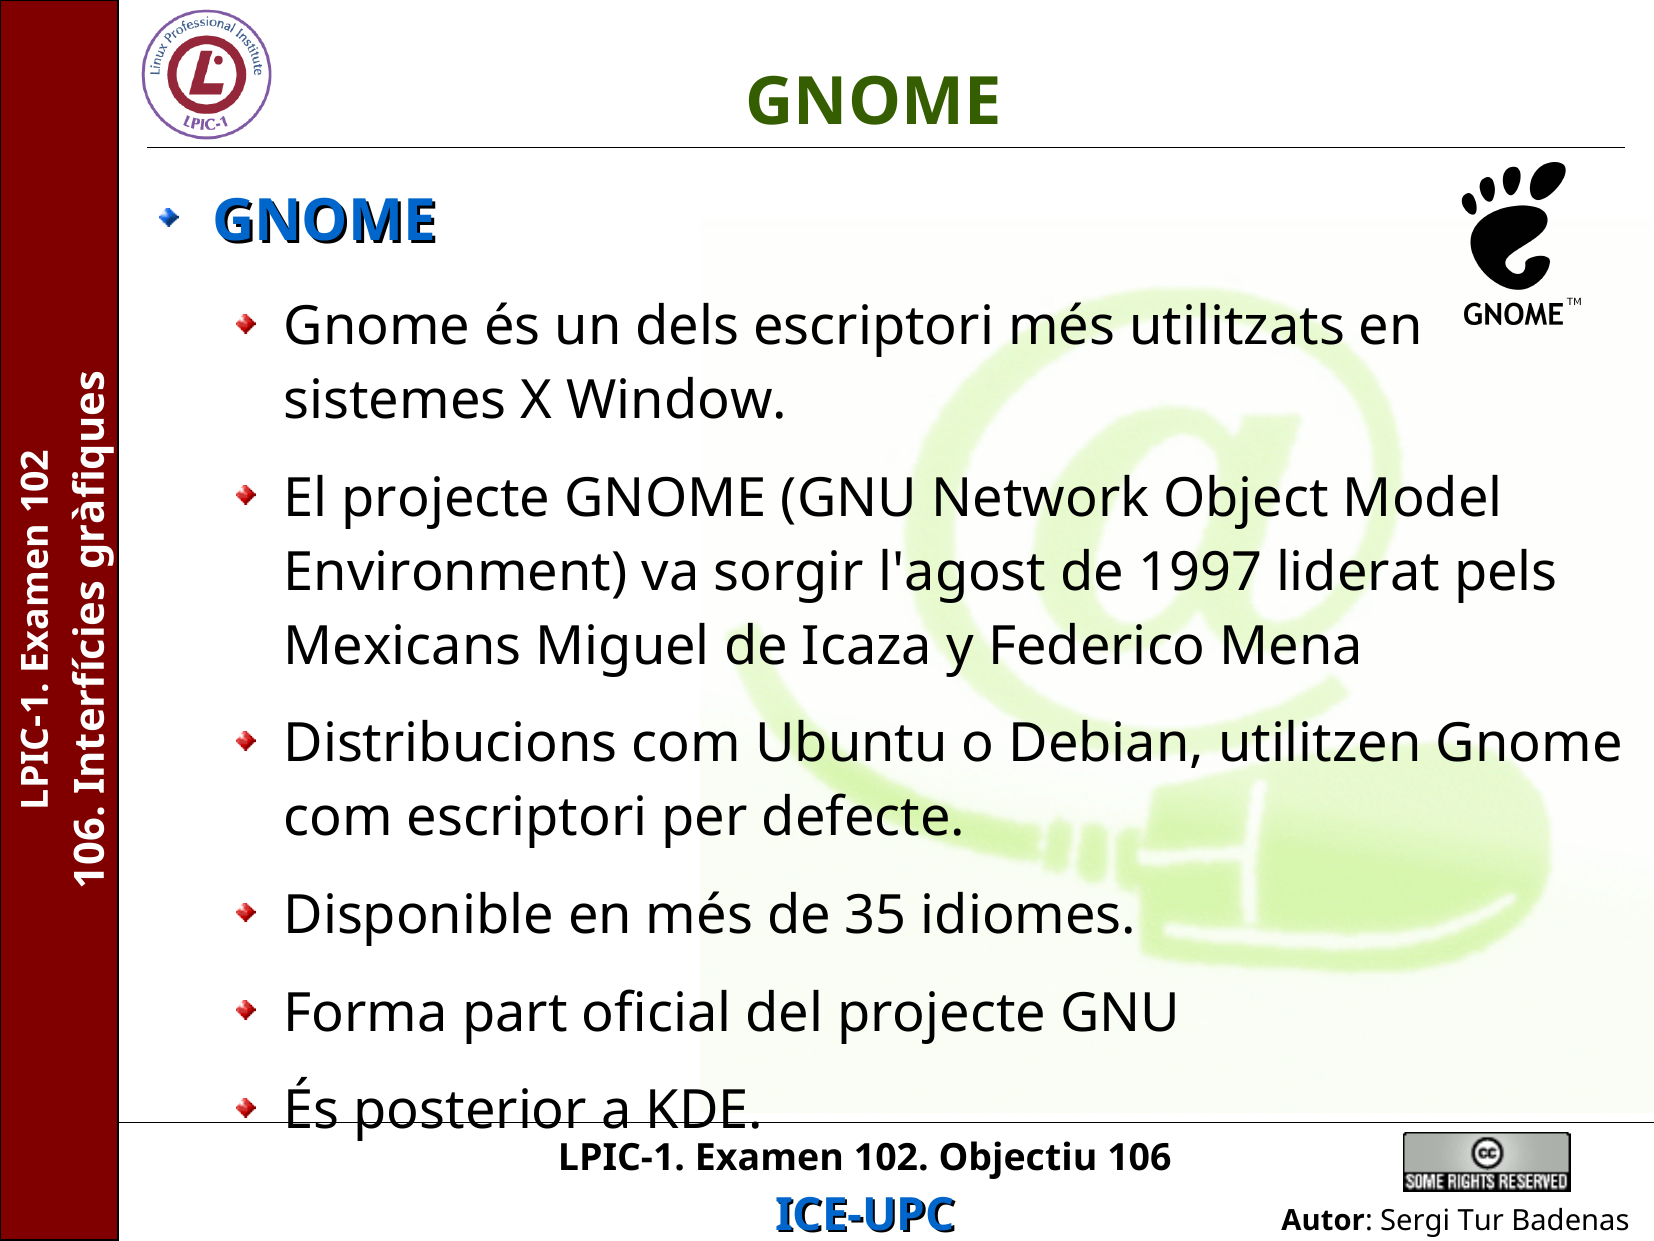

# GNOME
GNOME
Gnome és un dels escriptori més utilitzats en sistemes X Window.
El projecte GNOME (GNU Network Object Model Environment) va sorgir l'agost de 1997 liderat pels Mexicans Miguel de Icaza y Federico Mena
Distribucions com Ubuntu o Debian, utilitzen Gnome com escriptori per defecte.
Disponible en més de 35 idiomes.
Forma part oficial del projecte GNU
És posterior a KDE.